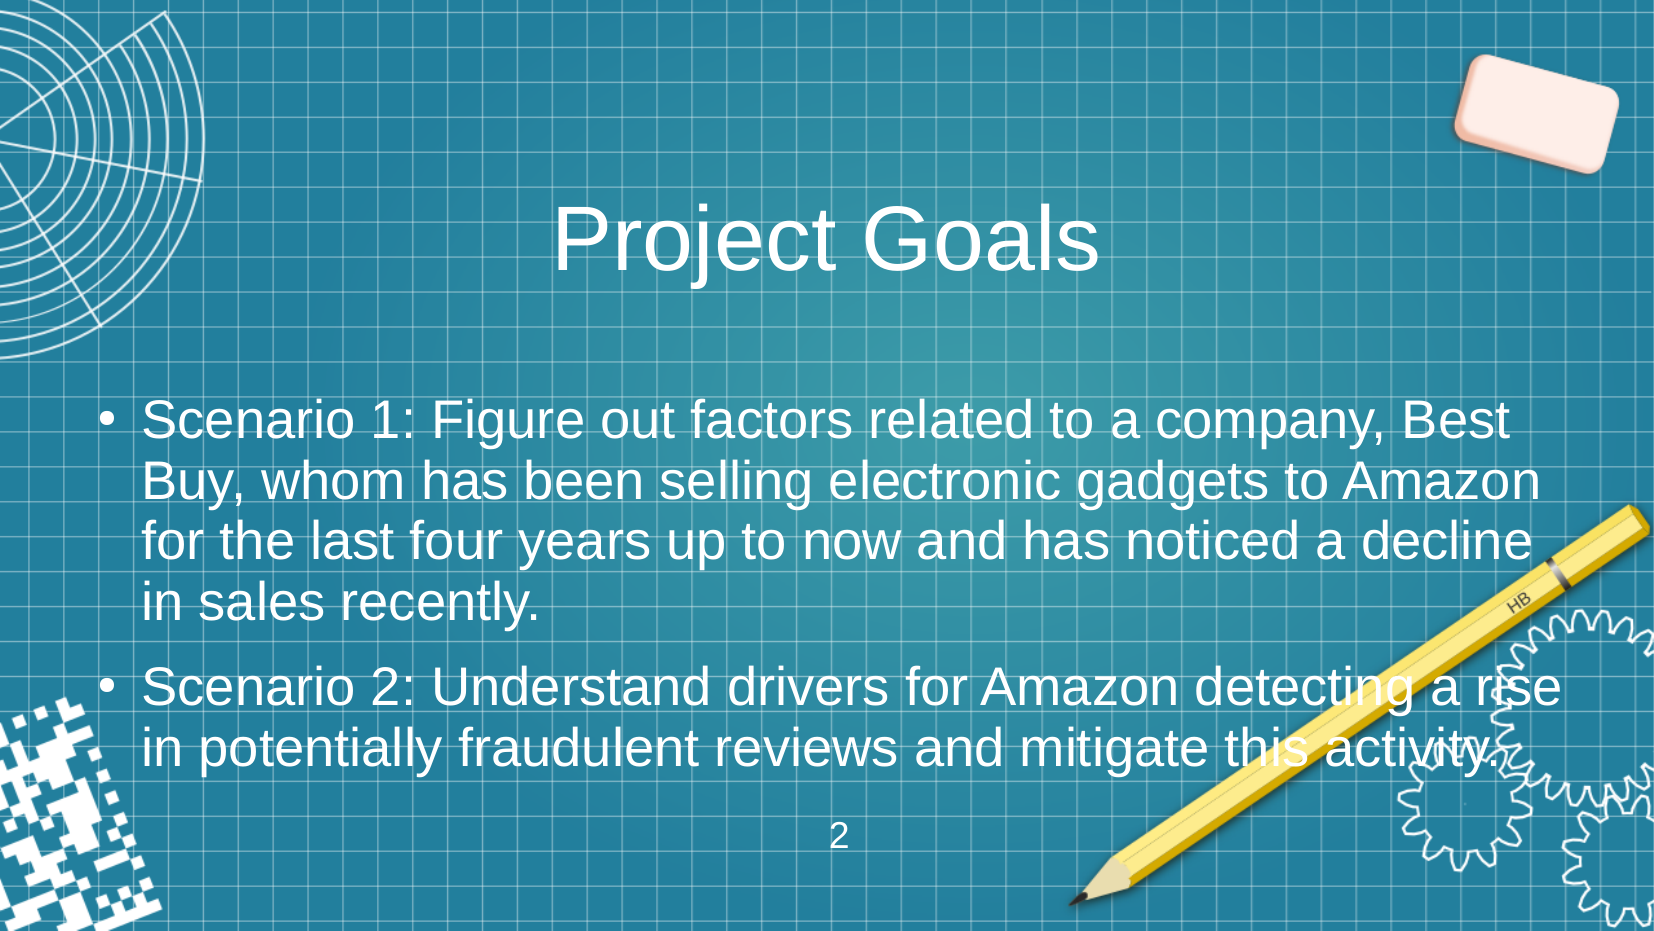

# Project Goals
Scenario 1: Figure out factors related to a company, Best Buy, whom has been selling electronic gadgets to Amazon for the last four years up to now and has noticed a decline in sales recently.
Scenario 2: Understand drivers for Amazon detecting a rise in potentially fraudulent reviews and mitigate this activity.